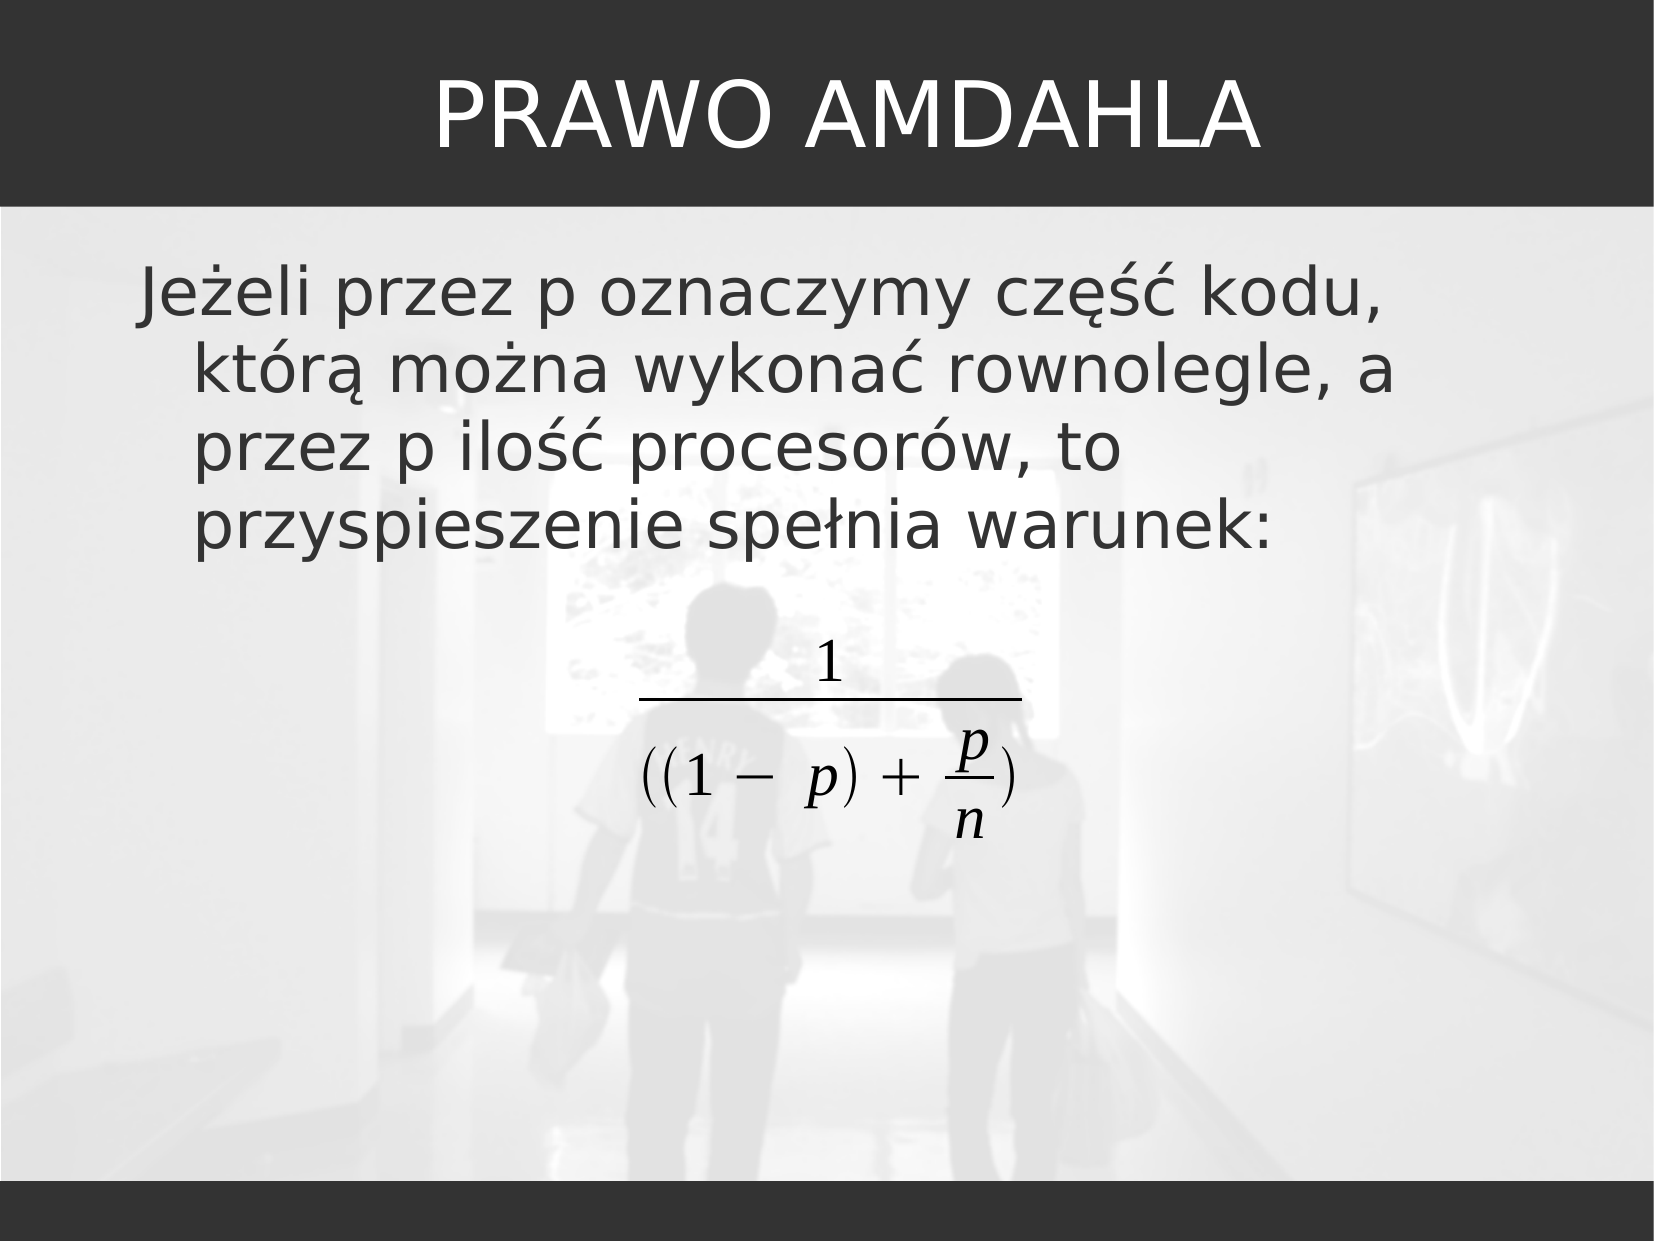

# PRAWO AMDAHLA
Jeżeli przez p oznaczymy część kodu, którą można wykonać rownolegle, a przez p ilość procesorów, to przyspieszenie spełnia warunek: